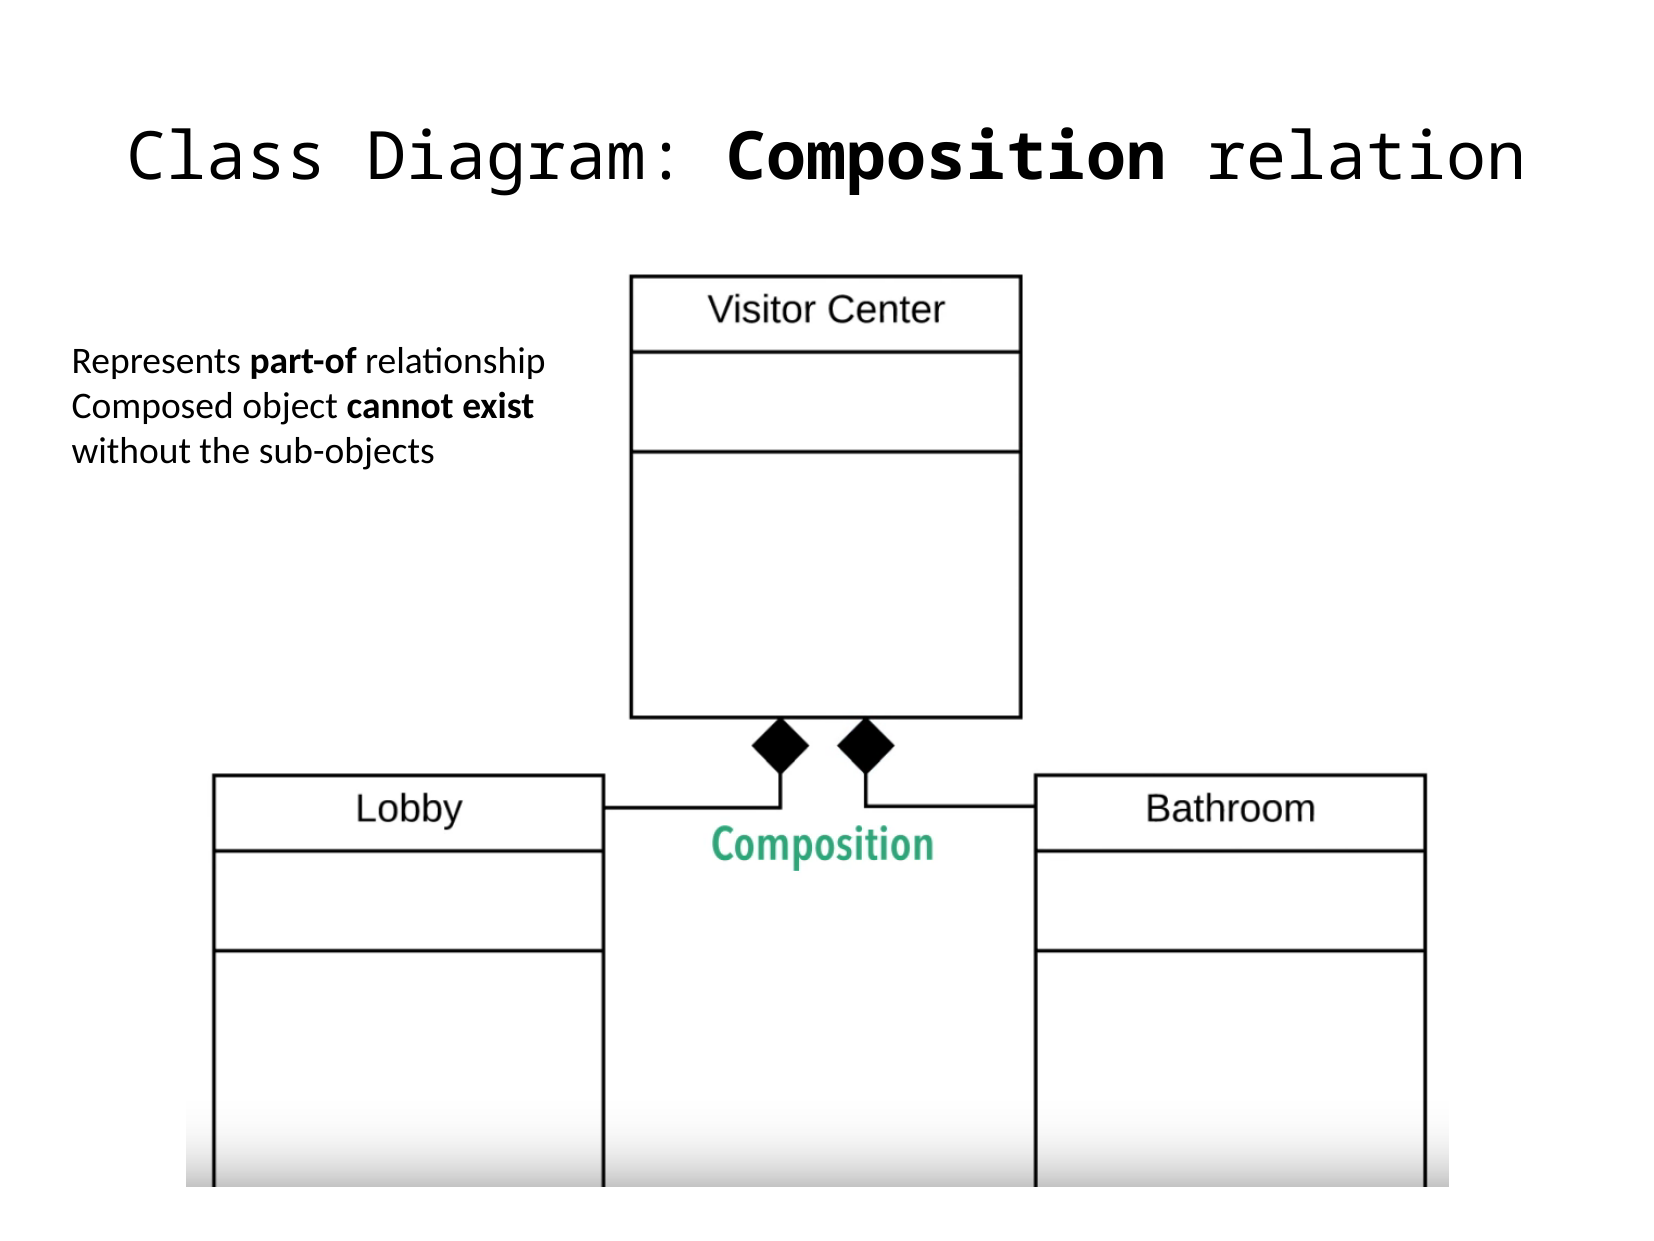

# Class Diagram: Composition relation
Represents part-of relationship
Composed object cannot exist without the sub-objects